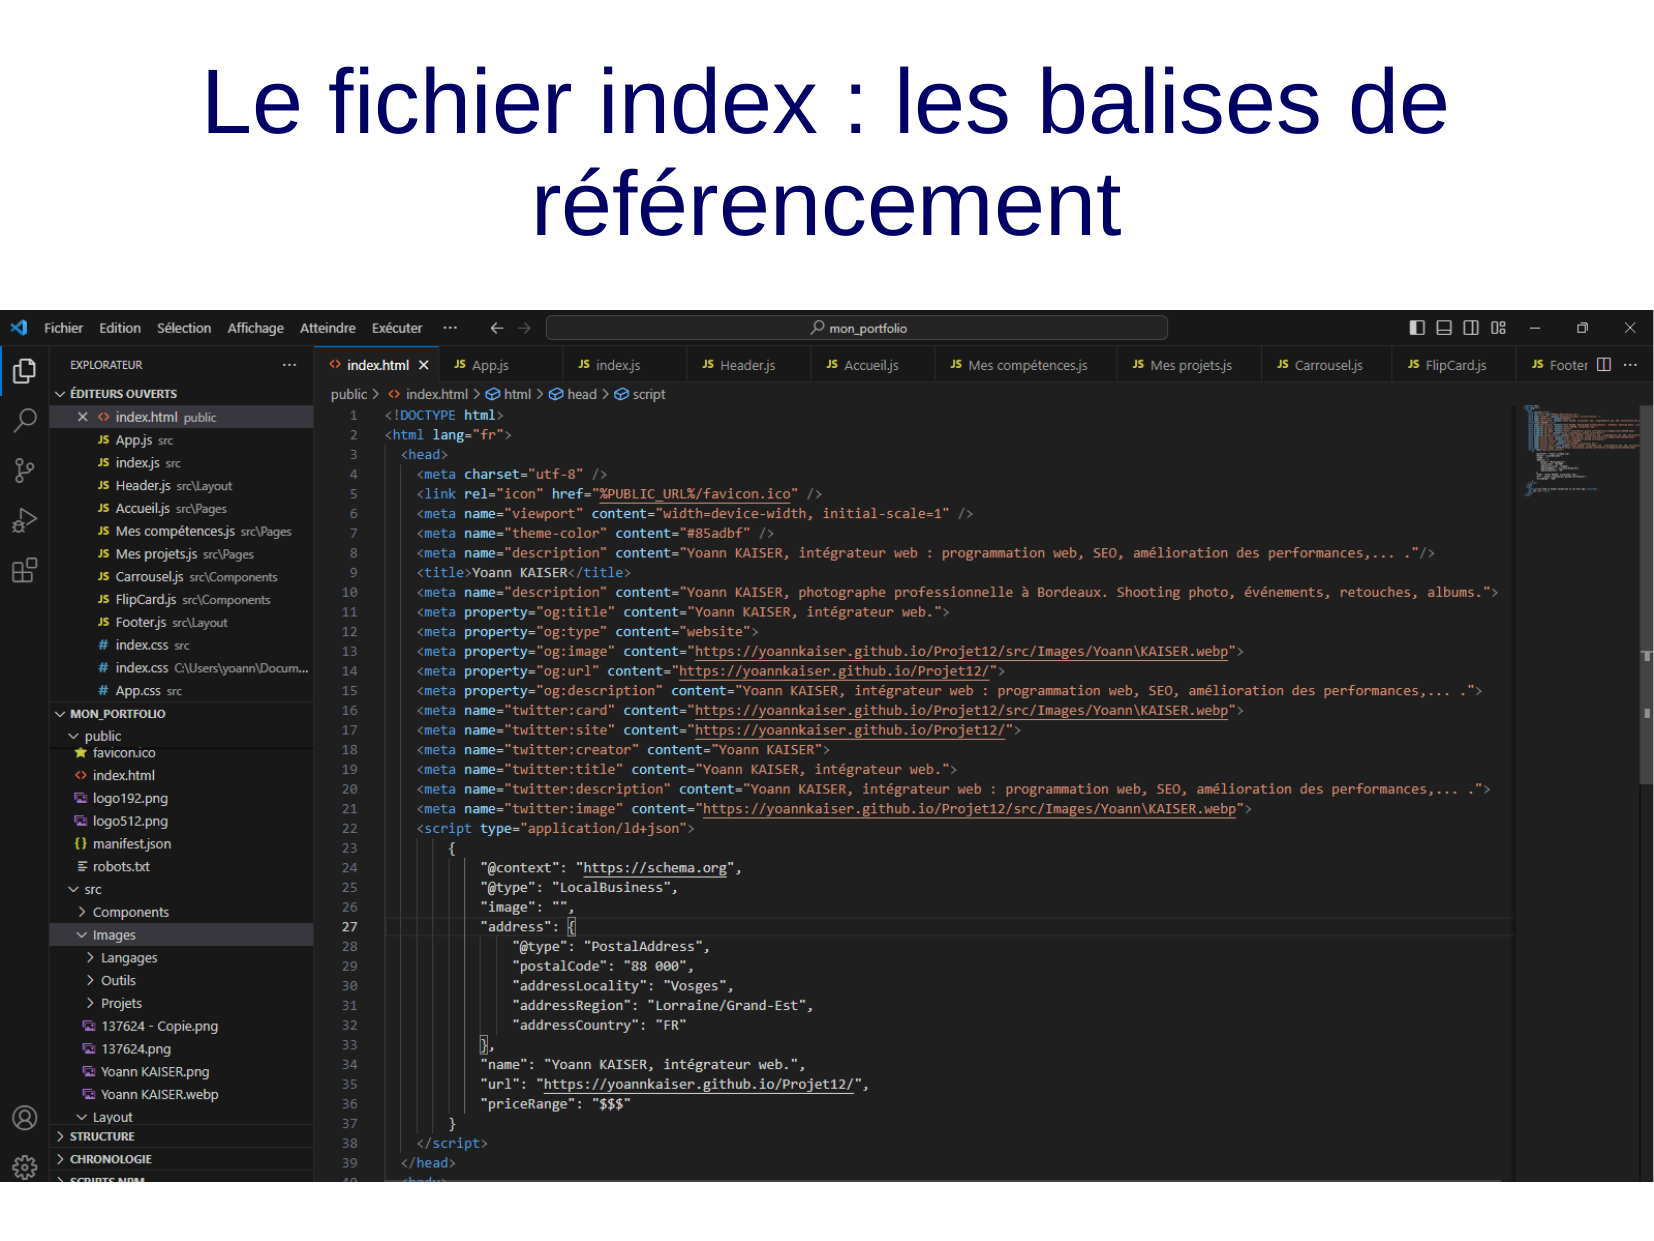

# Le fichier index : les balises de référencement